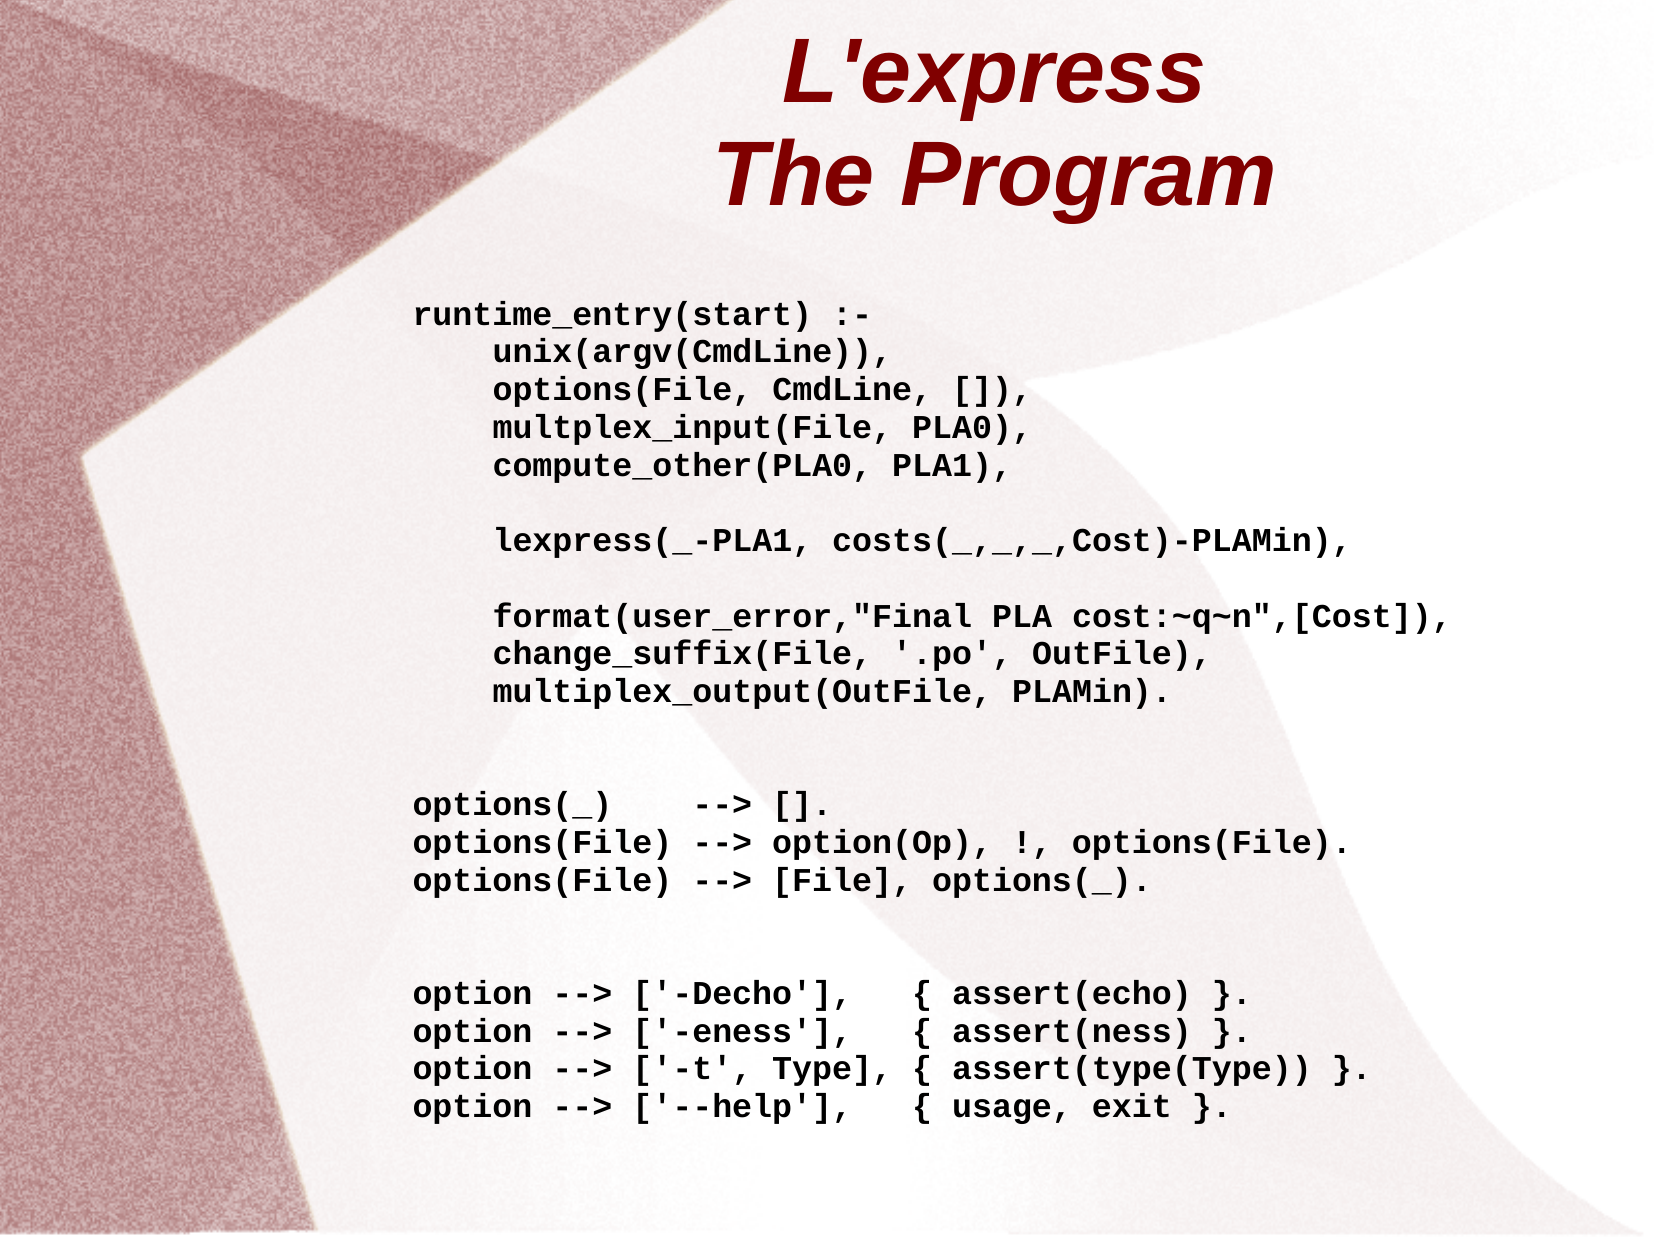

# L'express The Program
runtime_entry(start) :-
 unix(argv(CmdLine)),
 options(File, CmdLine, []),
 multplex_input(File, PLA0),
 compute_other(PLA0, PLA1),
 lexpress(_-PLA1, costs(_,_,_,Cost)-PLAMin),
 format(user_error,"Final PLA cost:~q~n",[Cost]),
 change_suffix(File, '.po', OutFile),
 multiplex_output(OutFile, PLAMin).
options(_) --> [].
options(File) --> option(Op), !, options(File).
options(File) --> [File], options(_).
option --> ['-Decho'], { assert(echo) }.
option --> ['-eness'], { assert(ness) }.
option --> ['-t', Type], { assert(type(Type)) }.
option --> ['--help'], { usage, exit }.